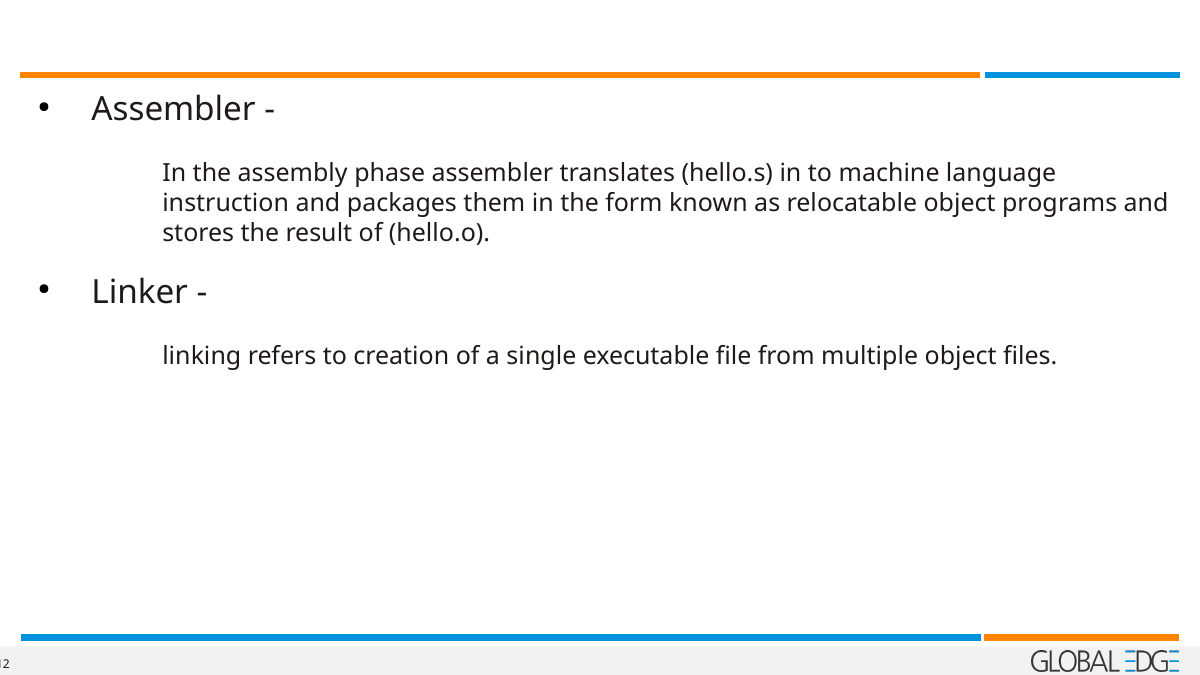

#
Assembler -
In the assembly phase assembler translates (hello.s) in to machine language instruction and packages them in the form known as relocatable object programs and stores the result of (hello.o).
Linker -
linking refers to creation of a single executable file from multiple object files.